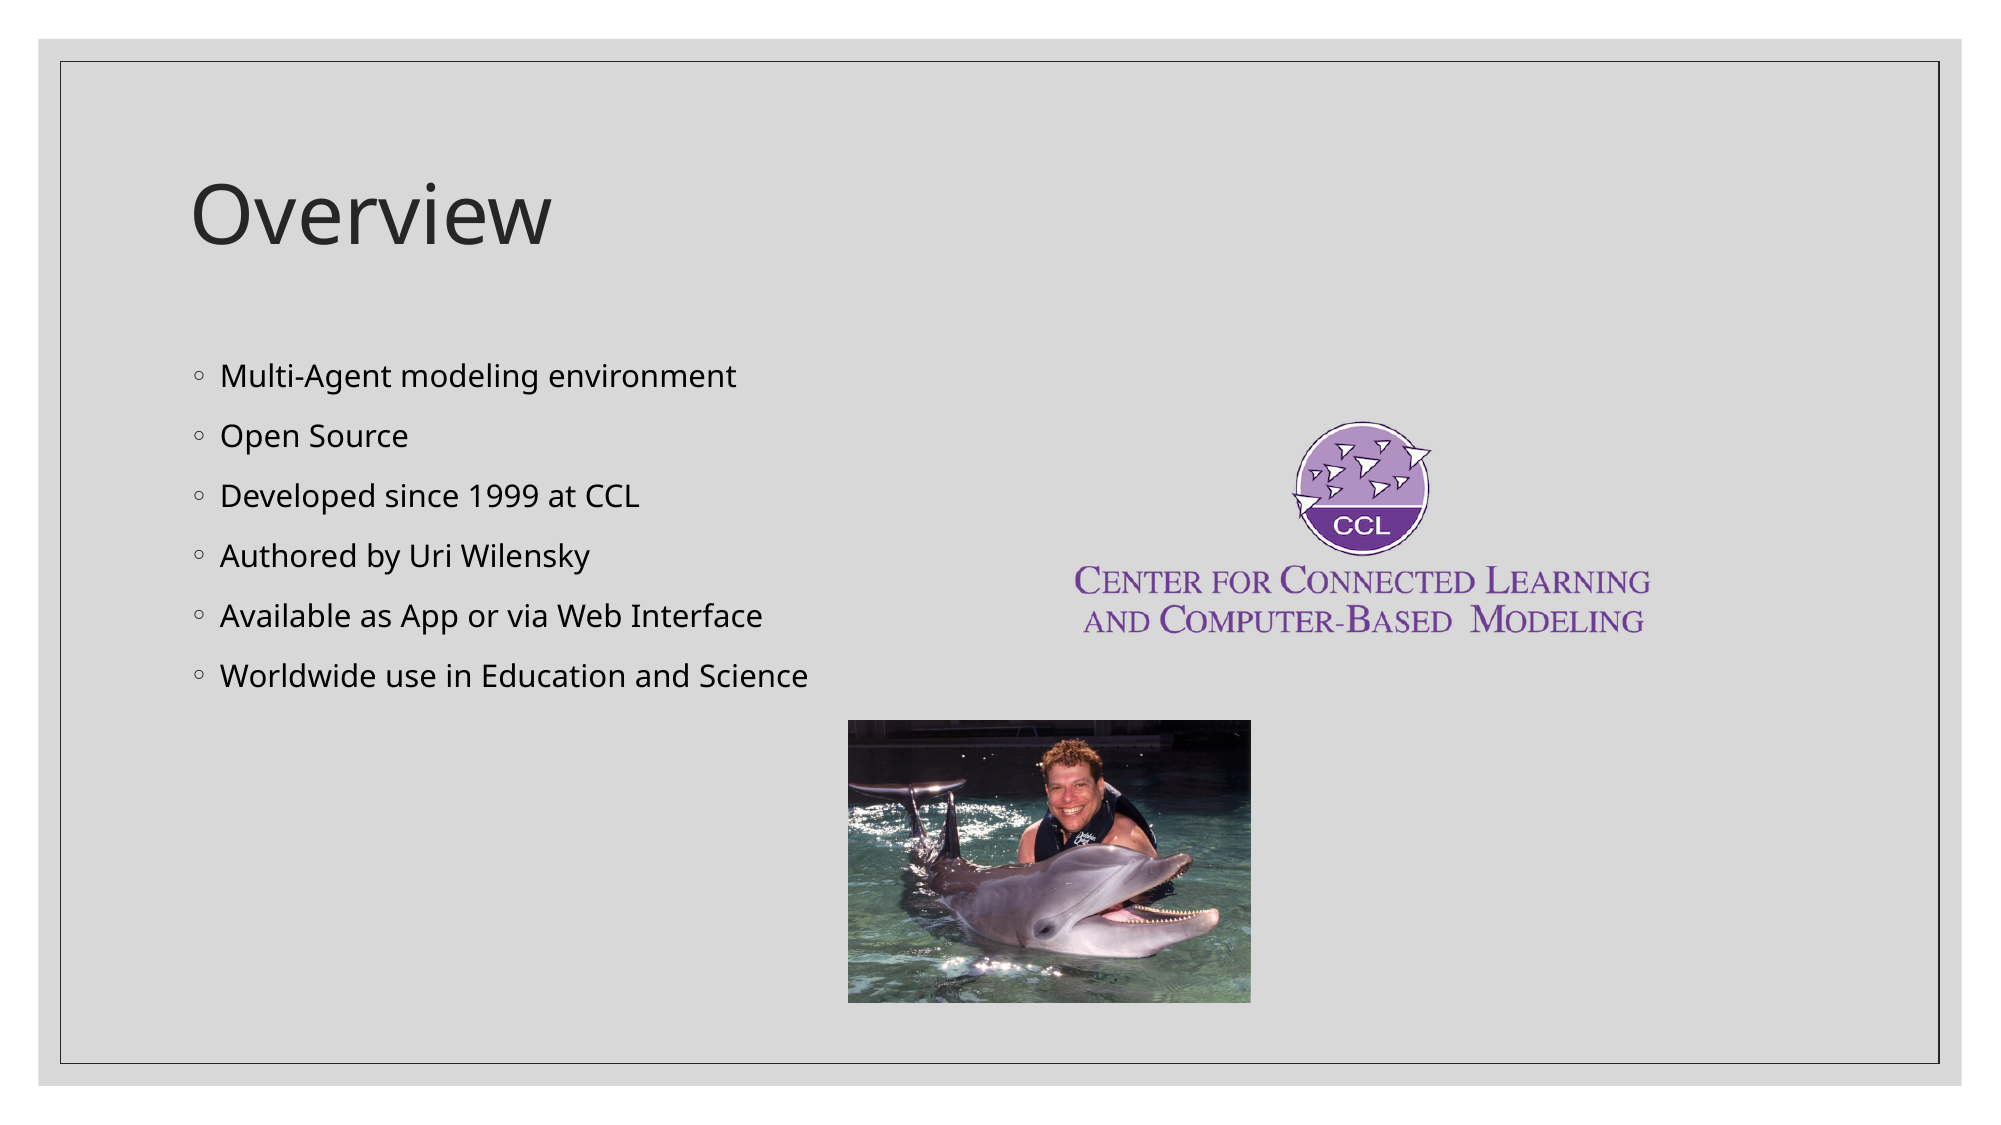

# Overview
Multi-Agent modeling environment
Open Source
Developed since 1999 at CCL
Authored by Uri Wilensky
Available as App or via Web Interface
Worldwide use in Education and Science